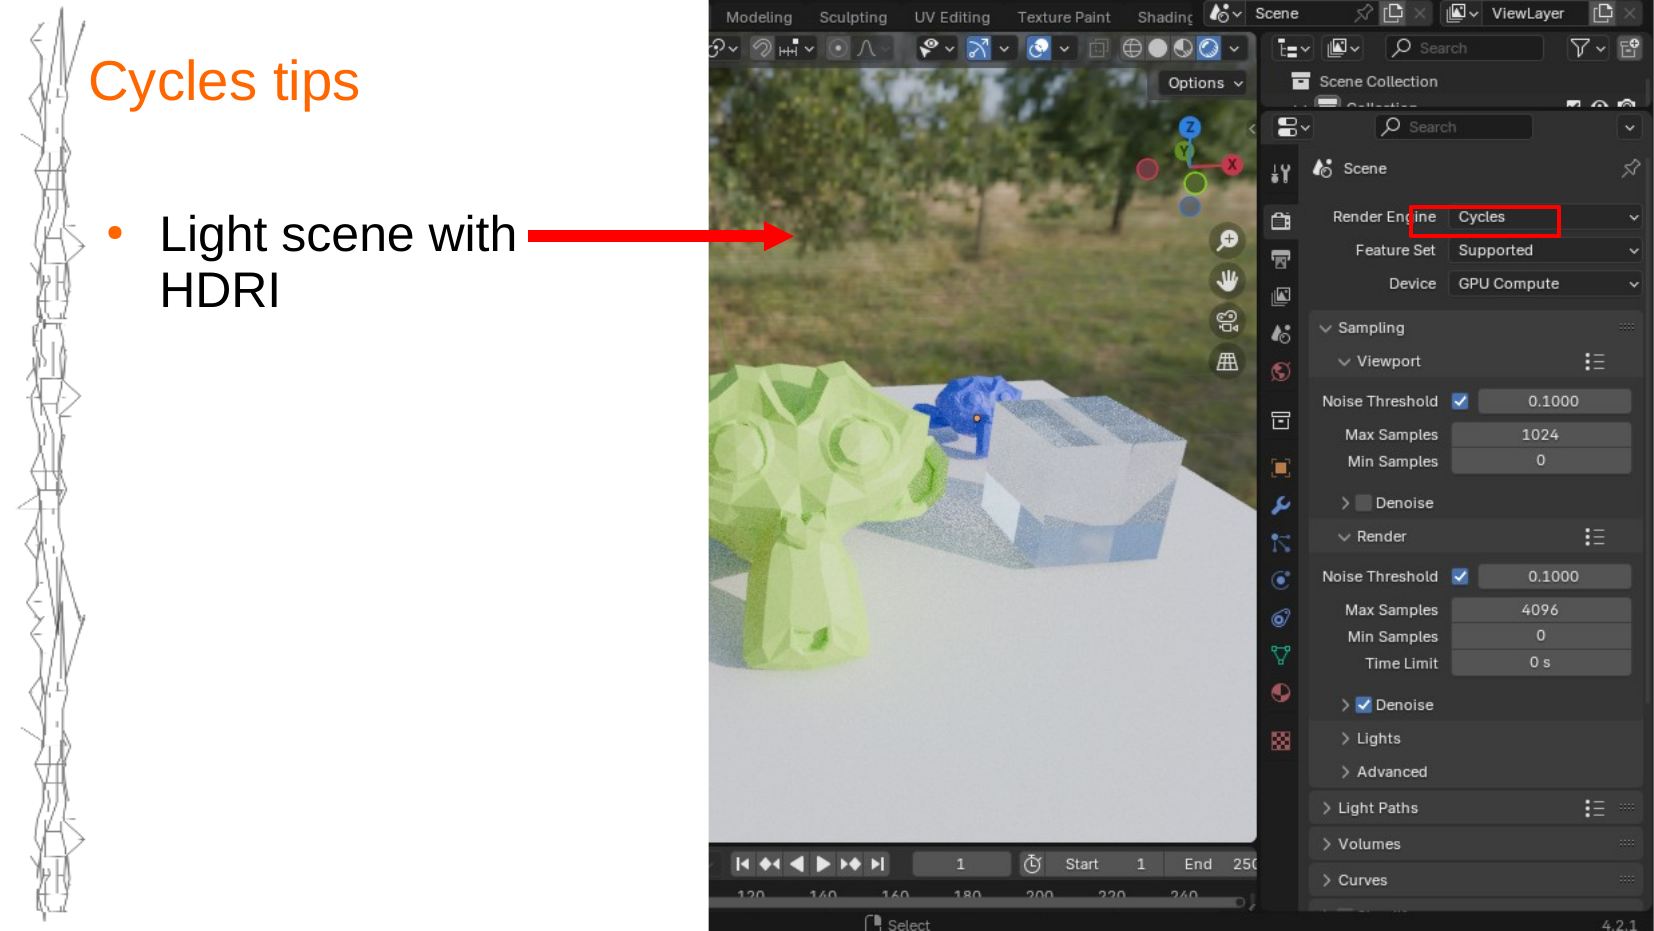

# Cycles tips
Light scene with HDRI
4